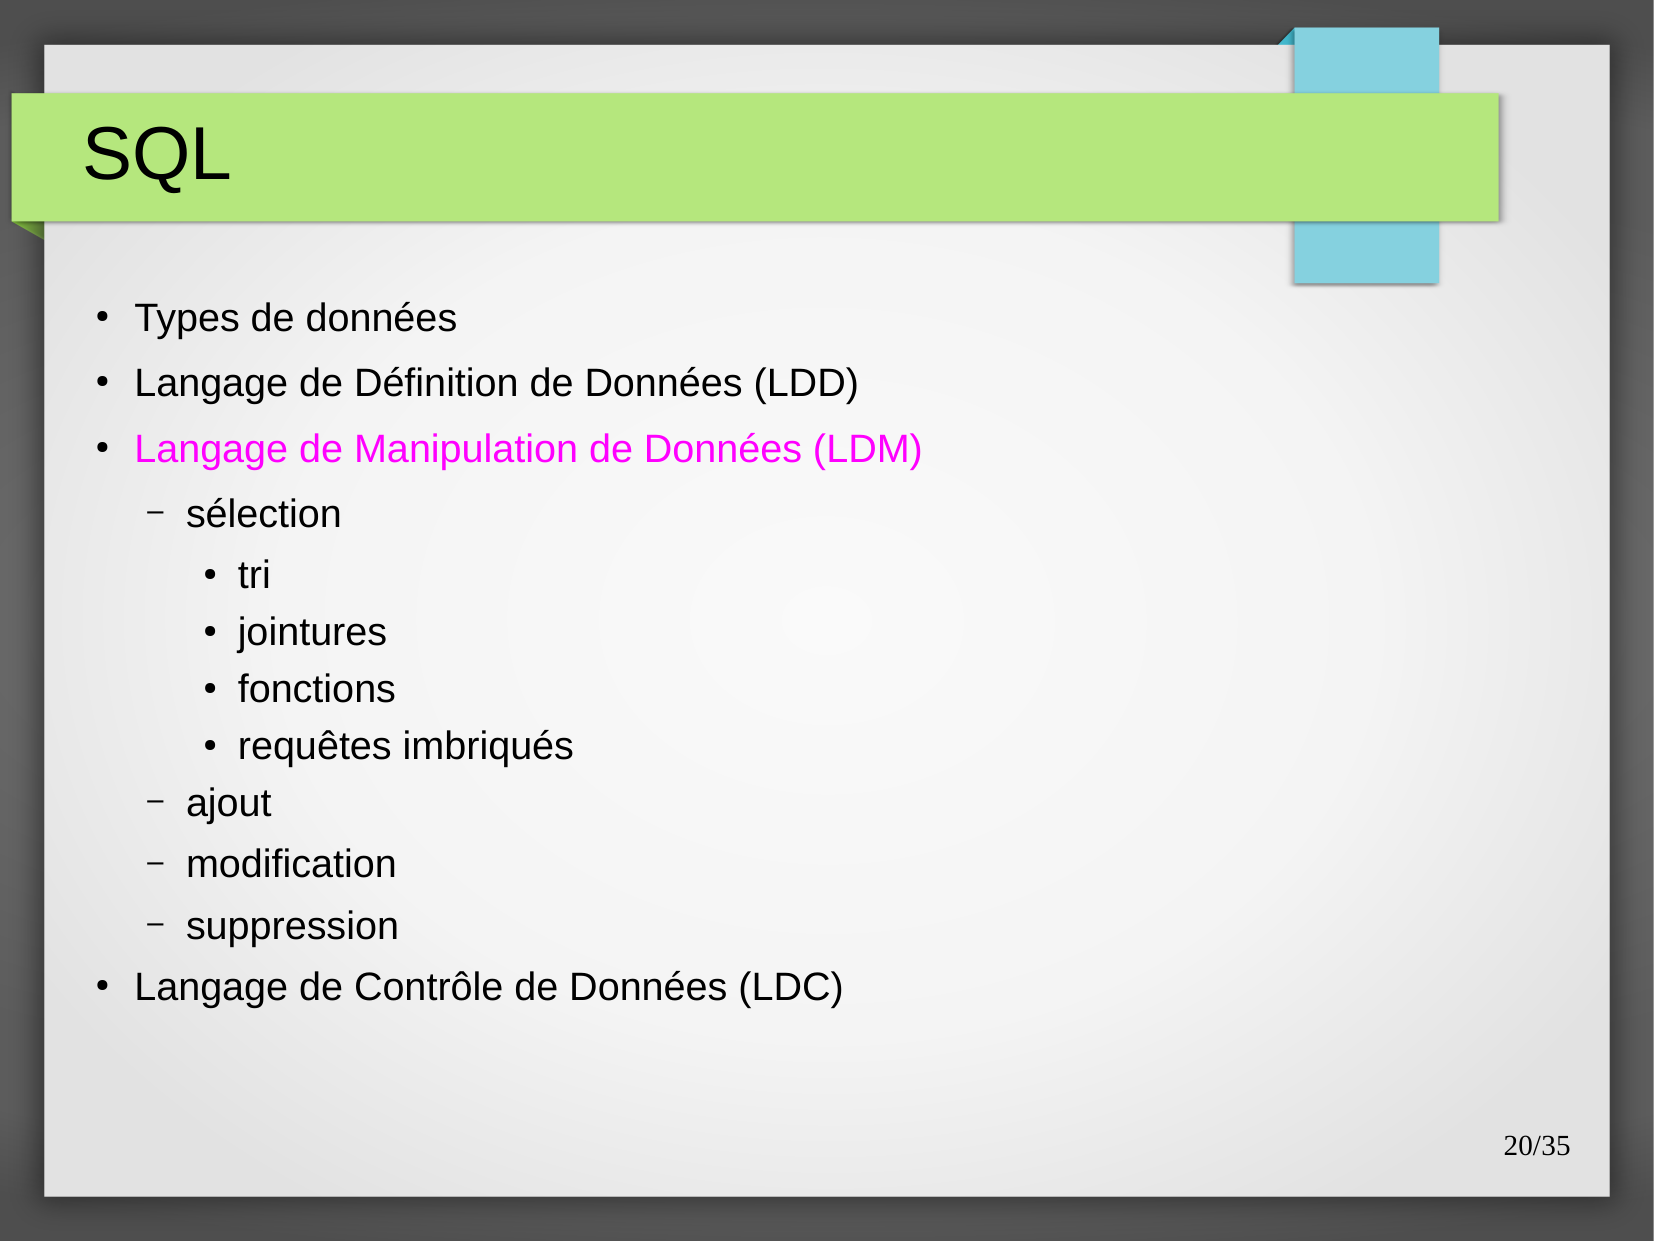

# SQL
Types de données
Langage de Définition de Données (LDD)
Langage de Manipulation de Données (LDM)
sélection
tri
jointures
fonctions
requêtes imbriqués
ajout
modification
suppression
Langage de Contrôle de Données (LDC)
20